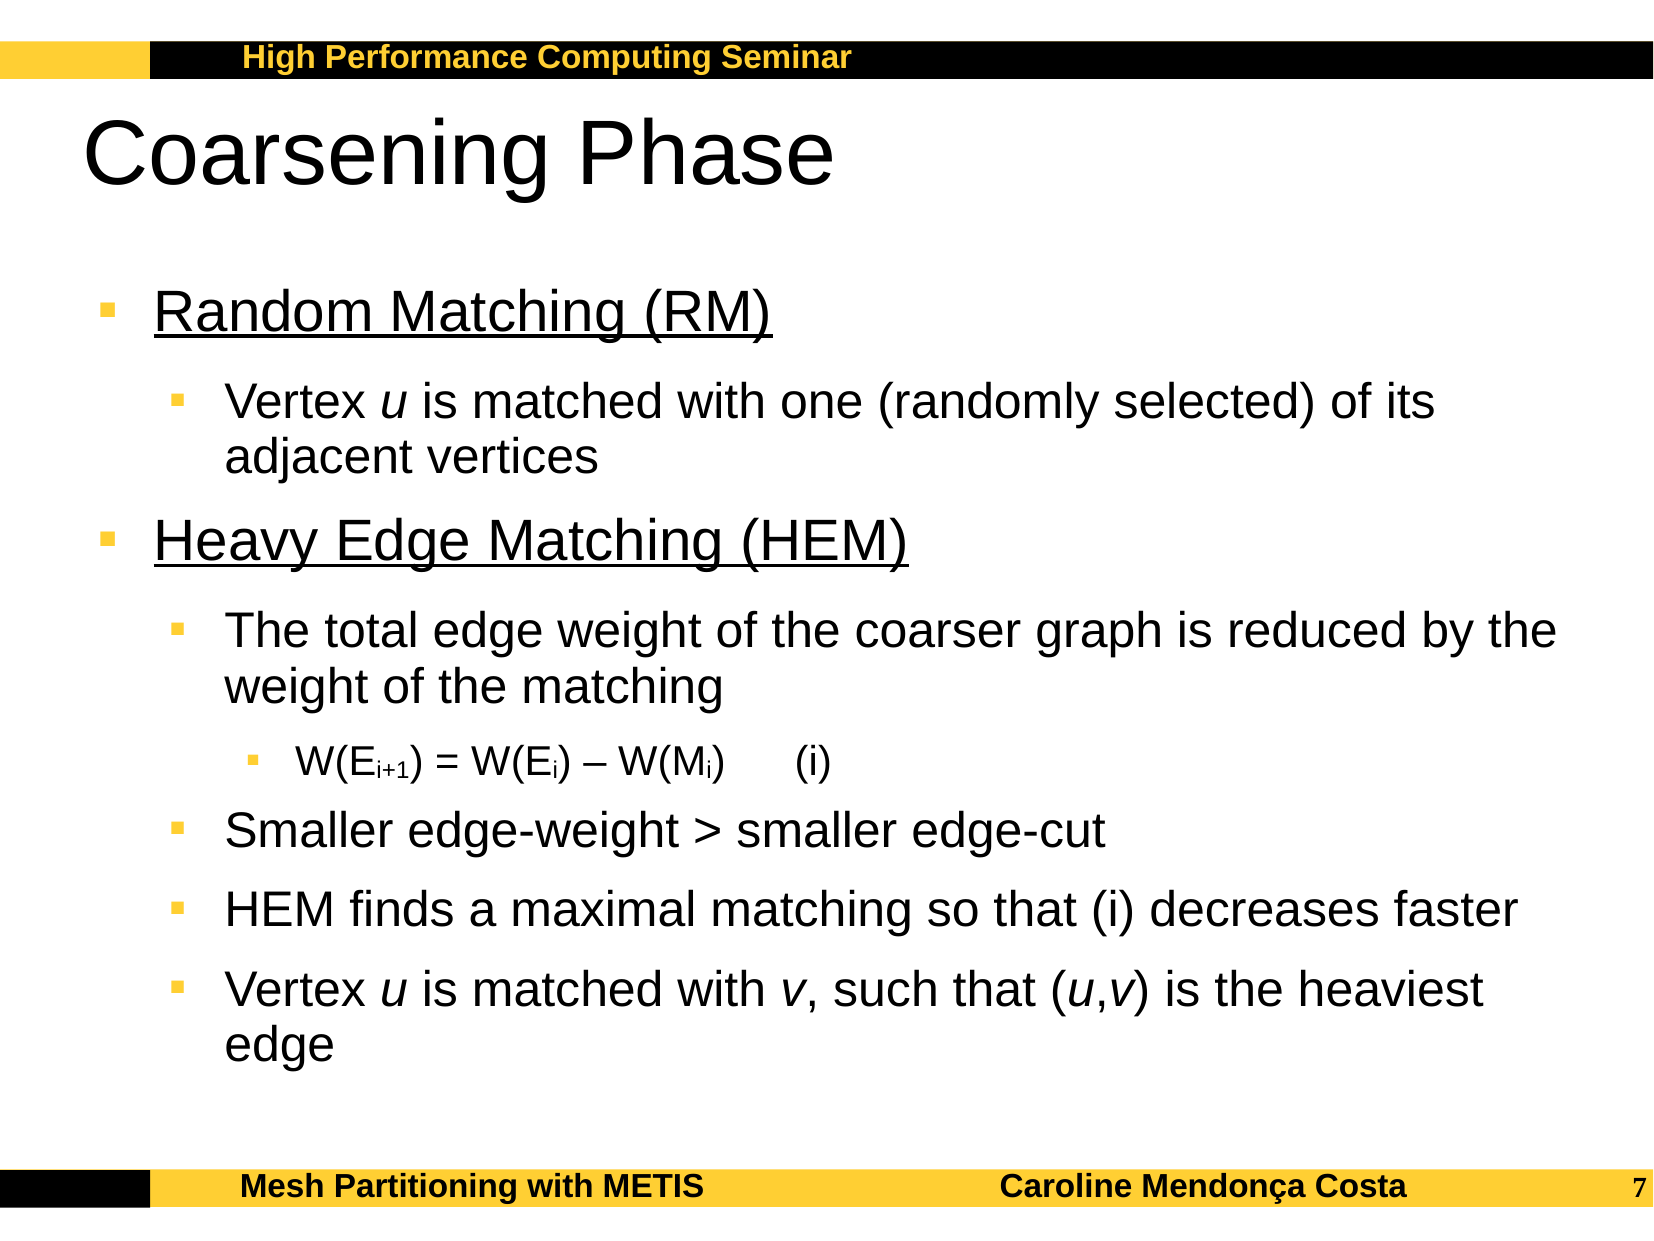

# Coarsening Phase
Random Matching (RM)
Vertex u is matched with one (randomly selected) of its adjacent vertices
Heavy Edge Matching (HEM)
The total edge weight of the coarser graph is reduced by the weight of the matching
W(Ei+1) = W(Ei) – W(Mi) (i)
Smaller edge-weight > smaller edge-cut
HEM finds a maximal matching so that (i) decreases faster
Vertex u is matched with v, such that (u,v) is the heaviest edge
7